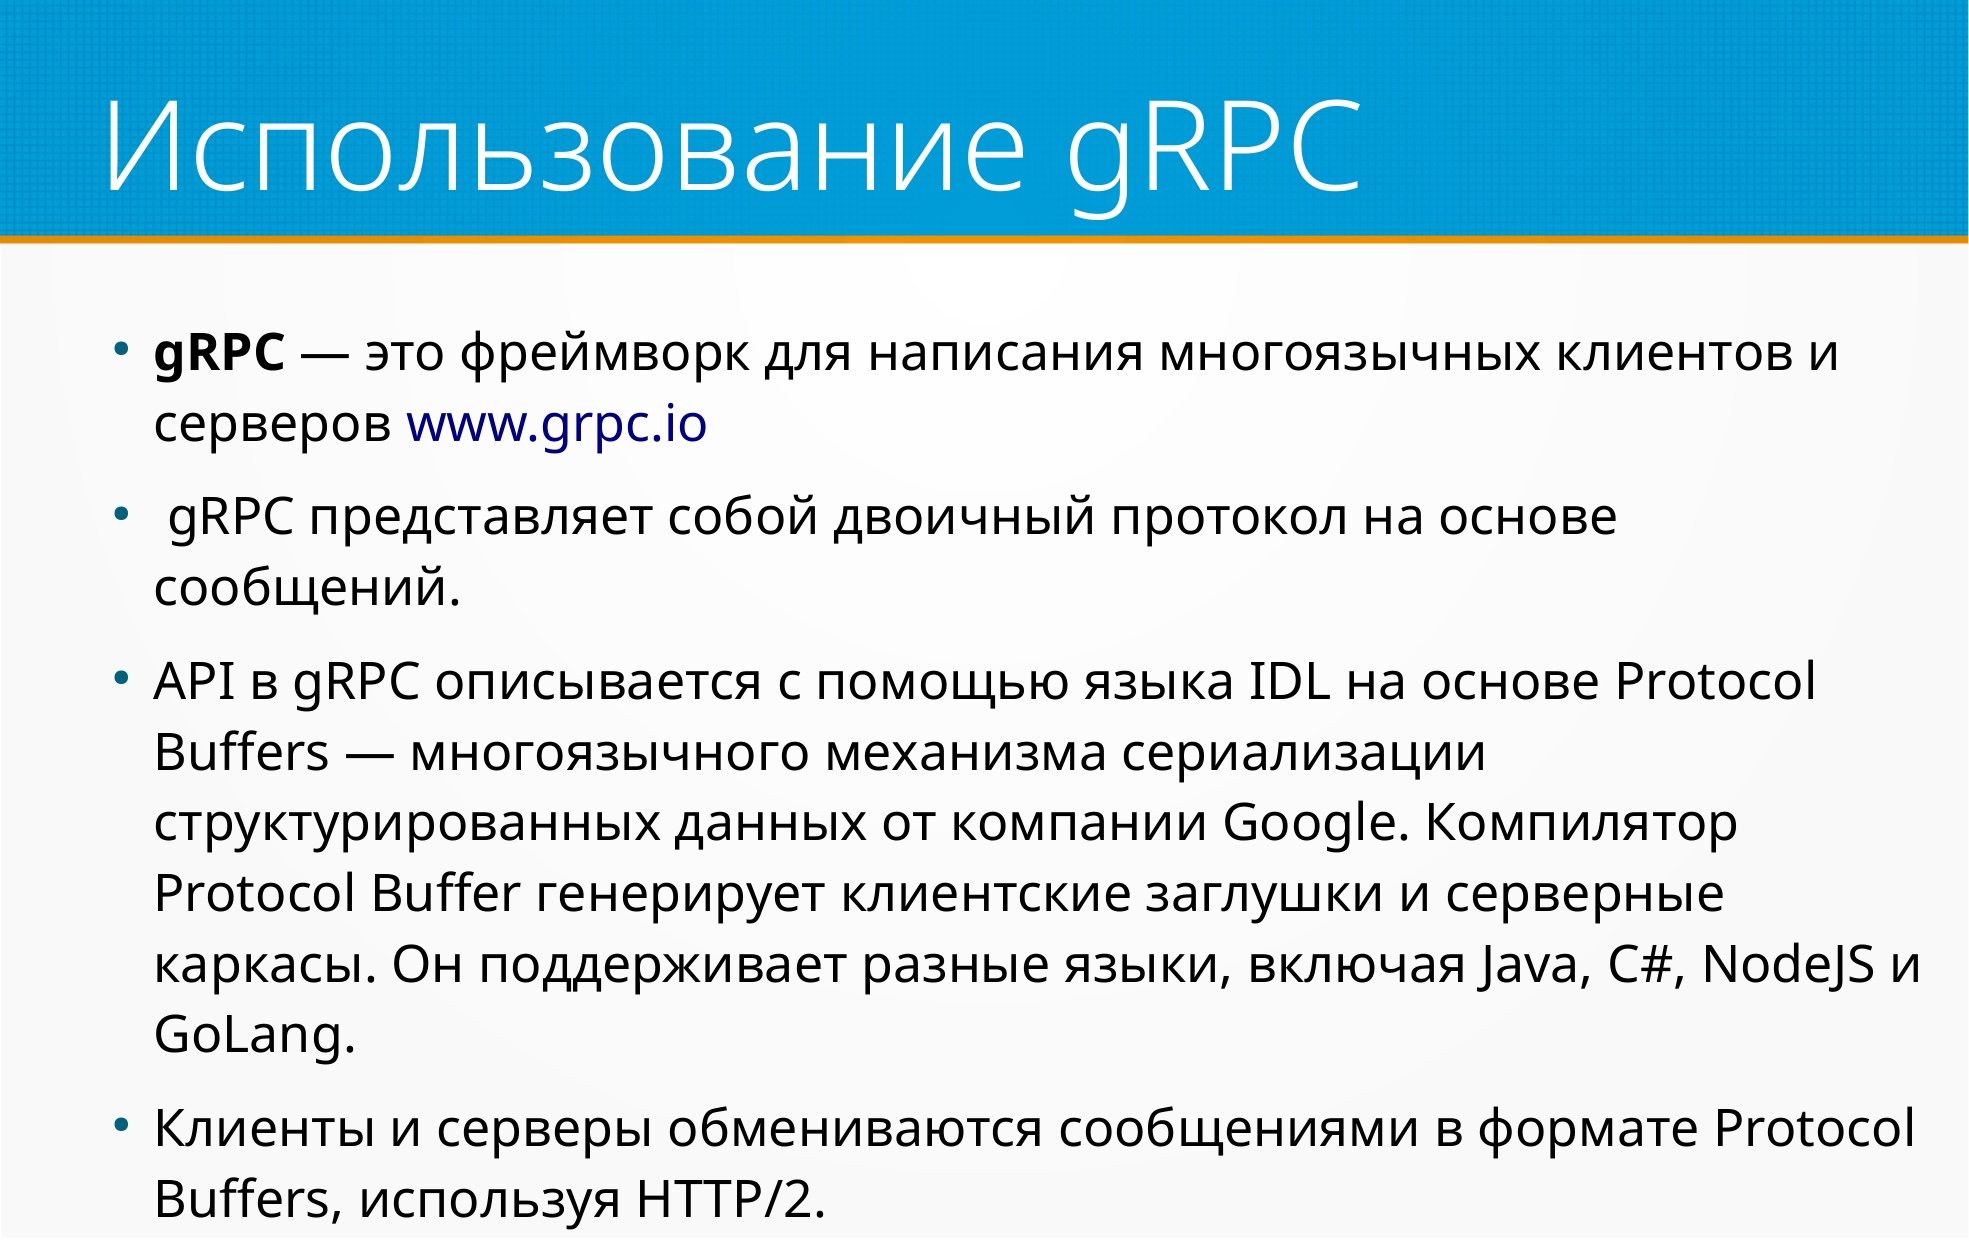

# Использование gRPC
gRPC — это фреймворк для написания многоязычных клиентов и серверов www.grpc.io
 gRPC представляет собой двоичный протокол на основе сообщений.
API в gRPC описывается с помощью языка IDL на основе Protocol Buffers — многоязычного механизма сериализации структурированных данных от компании Google. Компилятор Protocol Buffer генерирует клиентские заглушки и серверные каркасы. Он поддерживает разные языки, включая Java, C#, NodeJS и GoLang.
Клиенты и серверы обмениваются сообщениями в формате Protocol Buffers, используя HTTP/2.